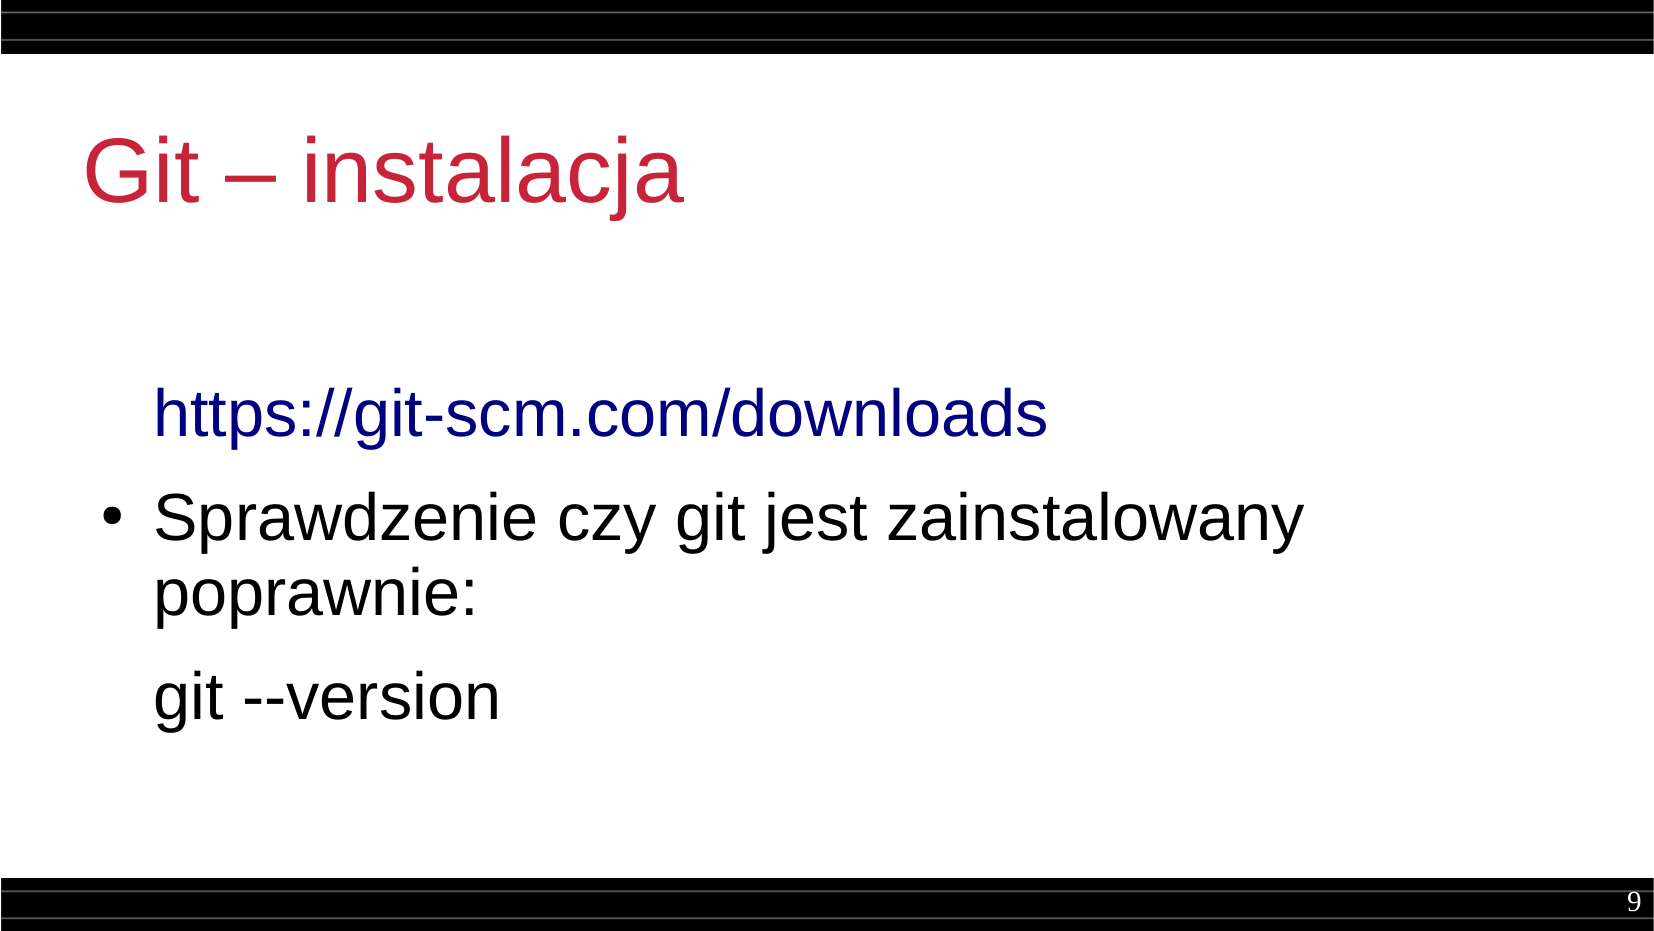

# Git – instalacja
https://git-scm.com/downloads
Sprawdzenie czy git jest zainstalowany poprawnie:
git --version